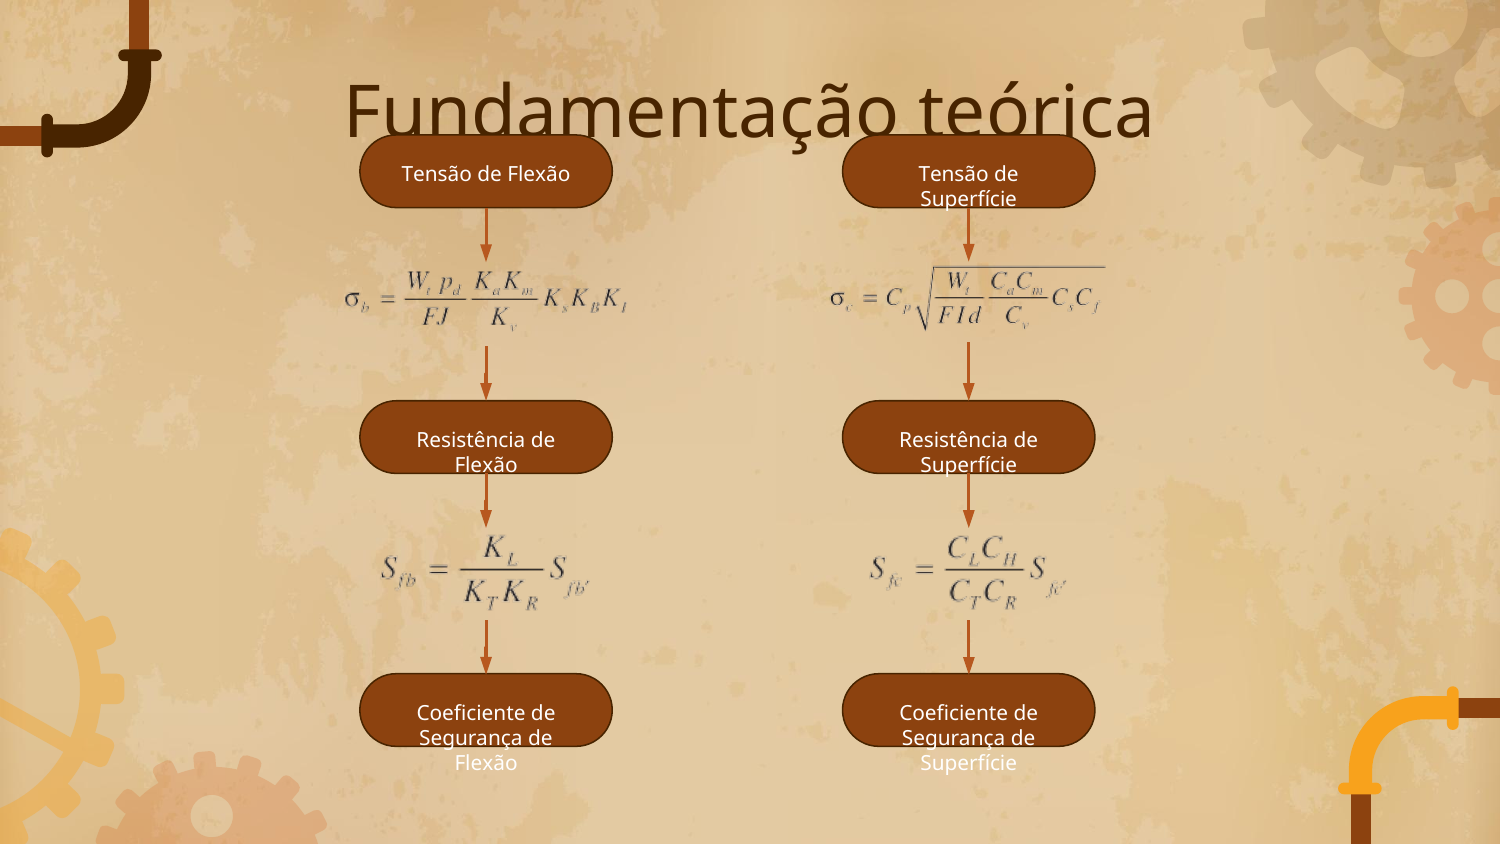

# Fundamentação teórica
Tensão de Flexão
Tensão de Superfície
Resistência de Flexão
Resistência de Superfície
Coeficiente de Segurança de Flexão
Coeficiente de Segurança de Superfície